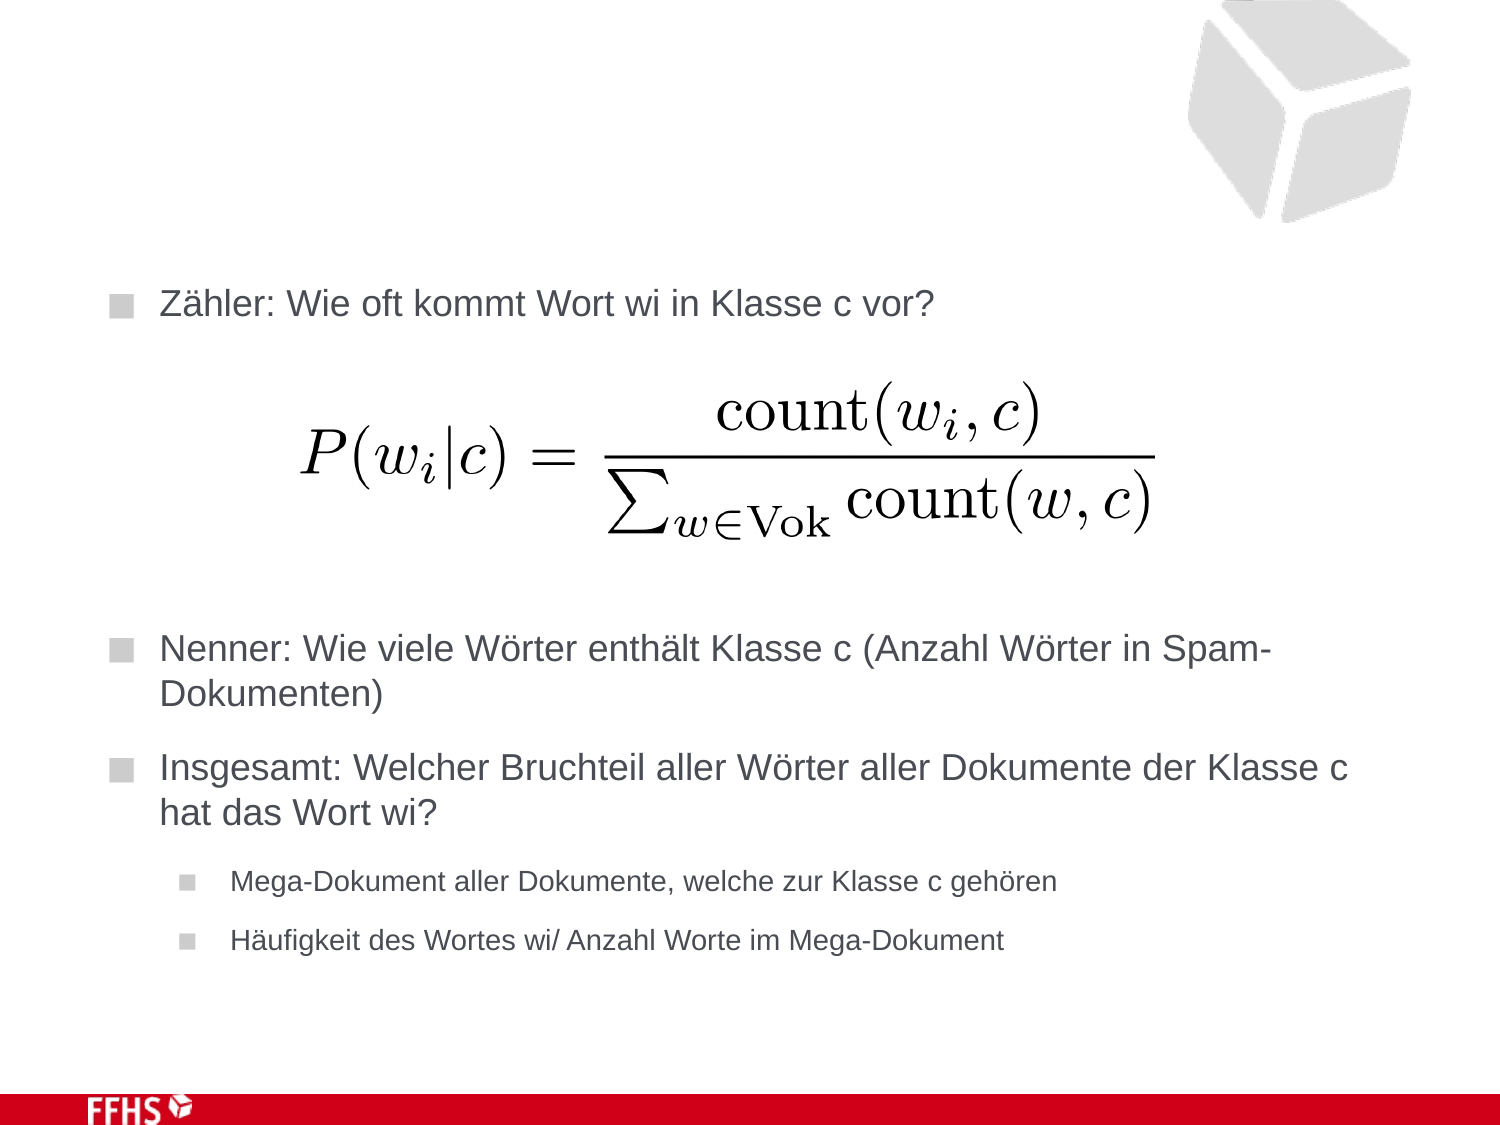

#
Zähler: Wie oft kommt Wort wi in Klasse c vor?
Nenner: Wie viele Wörter enthält Klasse c (Anzahl Wörter in Spam-Dokumenten)
Insgesamt: Welcher Bruchteil aller Wörter aller Dokumente der Klasse c hat das Wort wi?
Mega-Dokument aller Dokumente, welche zur Klasse c gehören
Häufigkeit des Wortes wi/ Anzahl Worte im Mega-Dokument